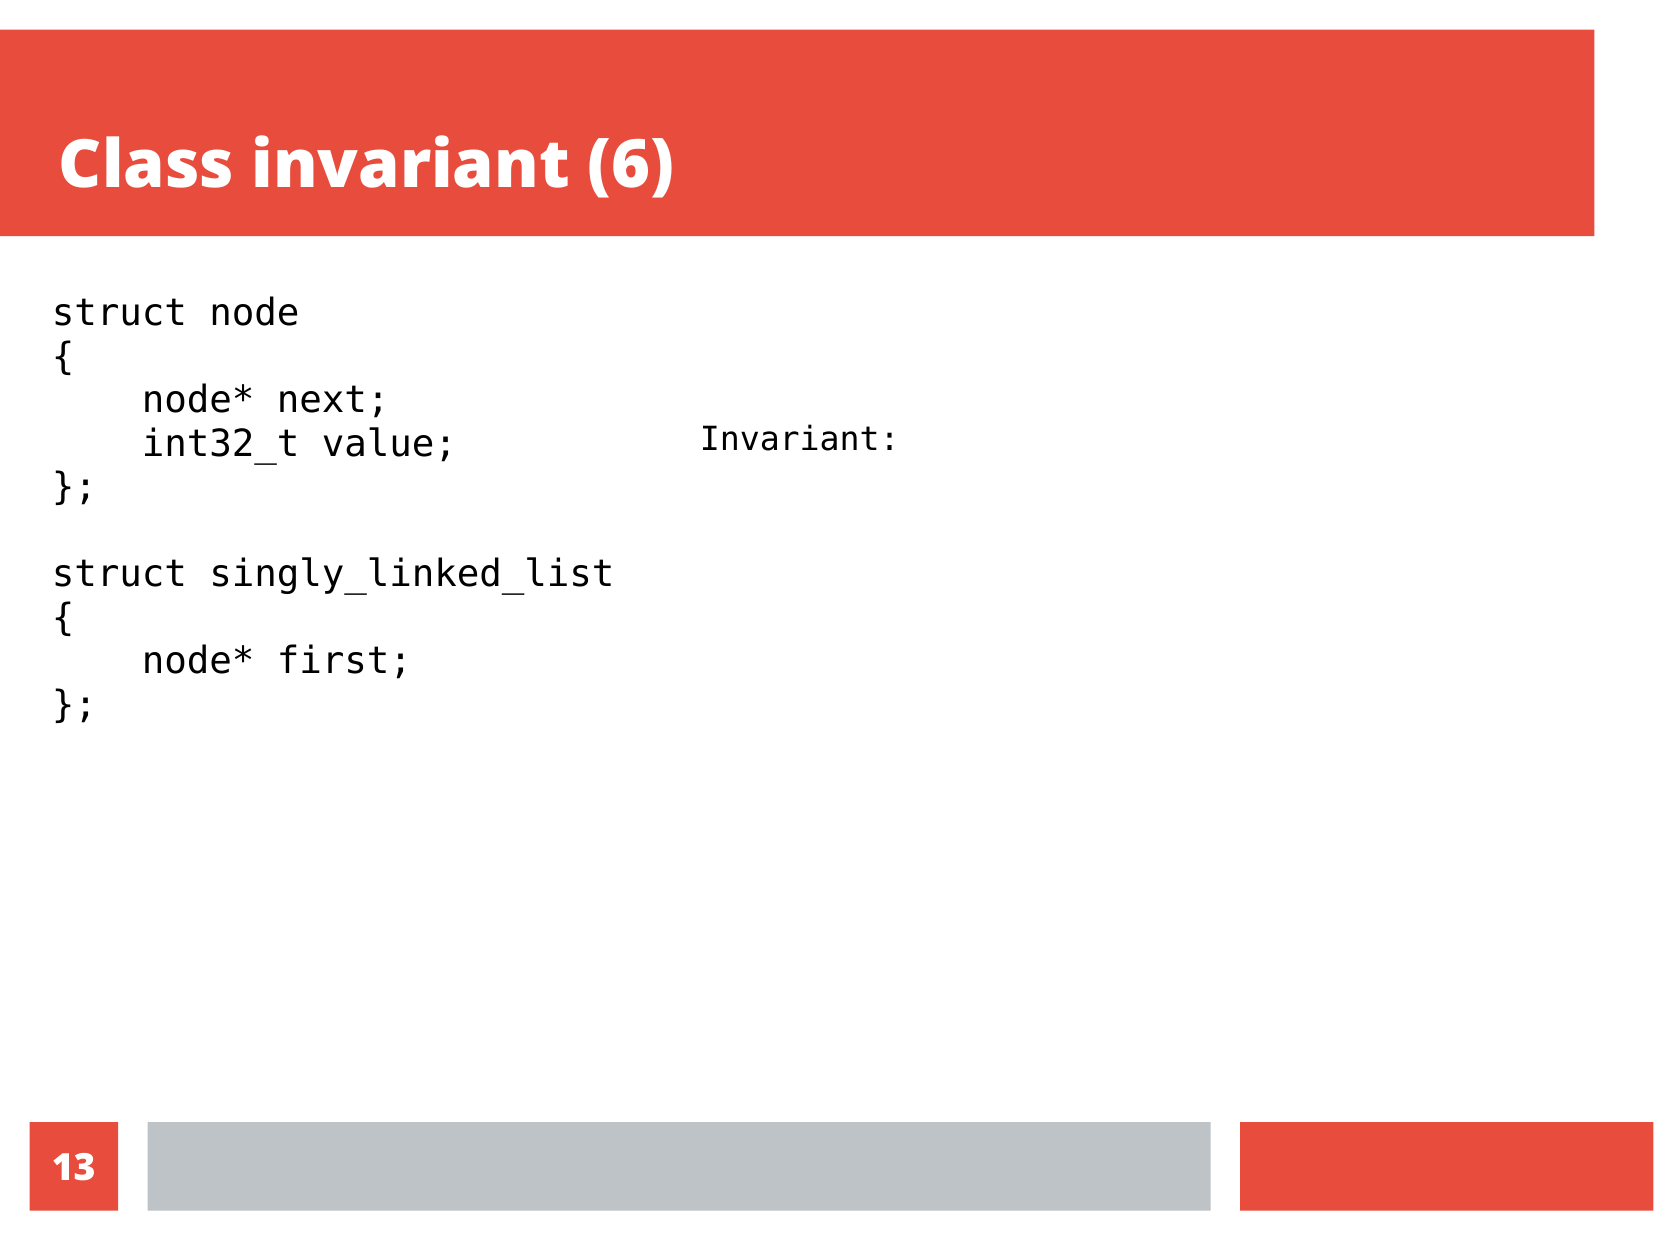

# Class invariant (6)
struct node
{
 node* next;
 int32_t value;
};
struct singly_linked_list
{
 node* first;
};
Invariant:
13